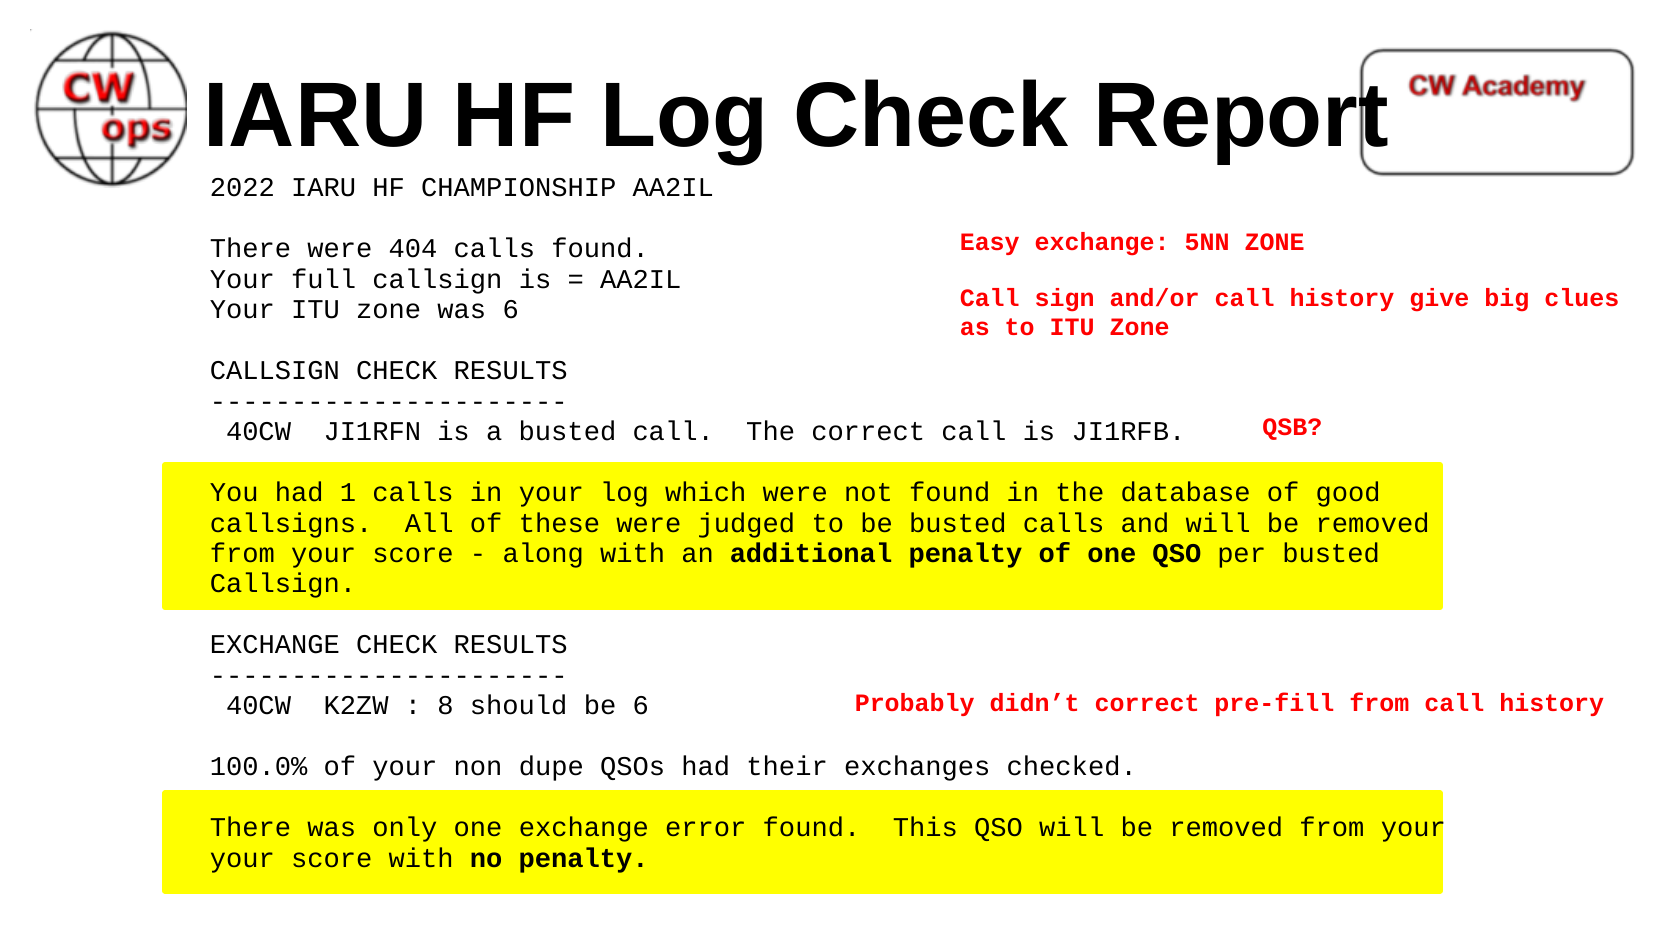

# IARU HF Log Check Report
2022 IARU HF CHAMPIONSHIP AA2IL
There were 404 calls found.
Your full callsign is = AA2IL
Your ITU zone was 6
CALLSIGN CHECK RESULTS
----------------------
 40CW JI1RFN is a busted call. The correct call is JI1RFB.
You had 1 calls in your log which were not found in the database of good
callsigns. All of these were judged to be busted calls and will be removed
from your score - along with an additional penalty of one QSO per busted
Callsign.
EXCHANGE CHECK RESULTS
----------------------
 40CW K2ZW : 8 should be 6
100.0% of your non dupe QSOs had their exchanges checked.
There was only one exchange error found. This QSO will be removed from your
your score with no penalty.
Easy exchange: 5NN ZONE
Call sign and/or call history give big clues as to ITU Zone
QSB?
Probably didn’t correct pre-fill from call history